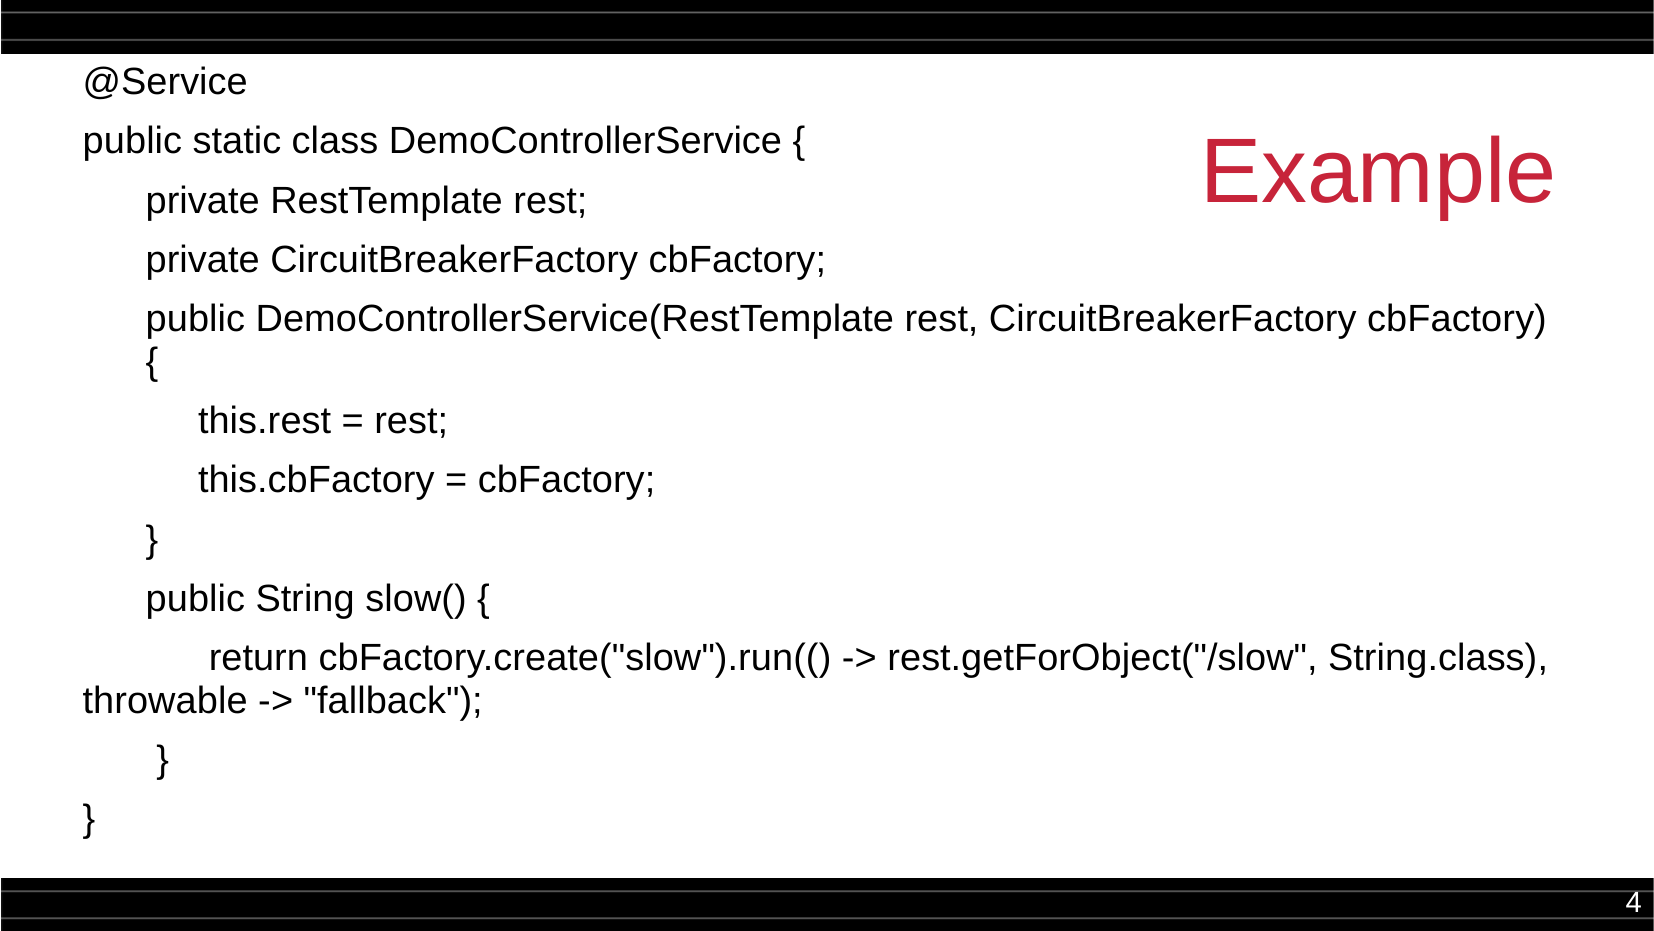

@Service
public static class DemoControllerService {
 private RestTemplate rest;
 private CircuitBreakerFactory cbFactory;
 public DemoControllerService(RestTemplate rest, CircuitBreakerFactory cbFactory) {
 this.rest = rest;
 this.cbFactory = cbFactory;
 }
 public String slow() {
 return cbFactory.create("slow").run(() -> rest.getForObject("/slow", String.class), throwable -> "fallback");
 }
}
# Example